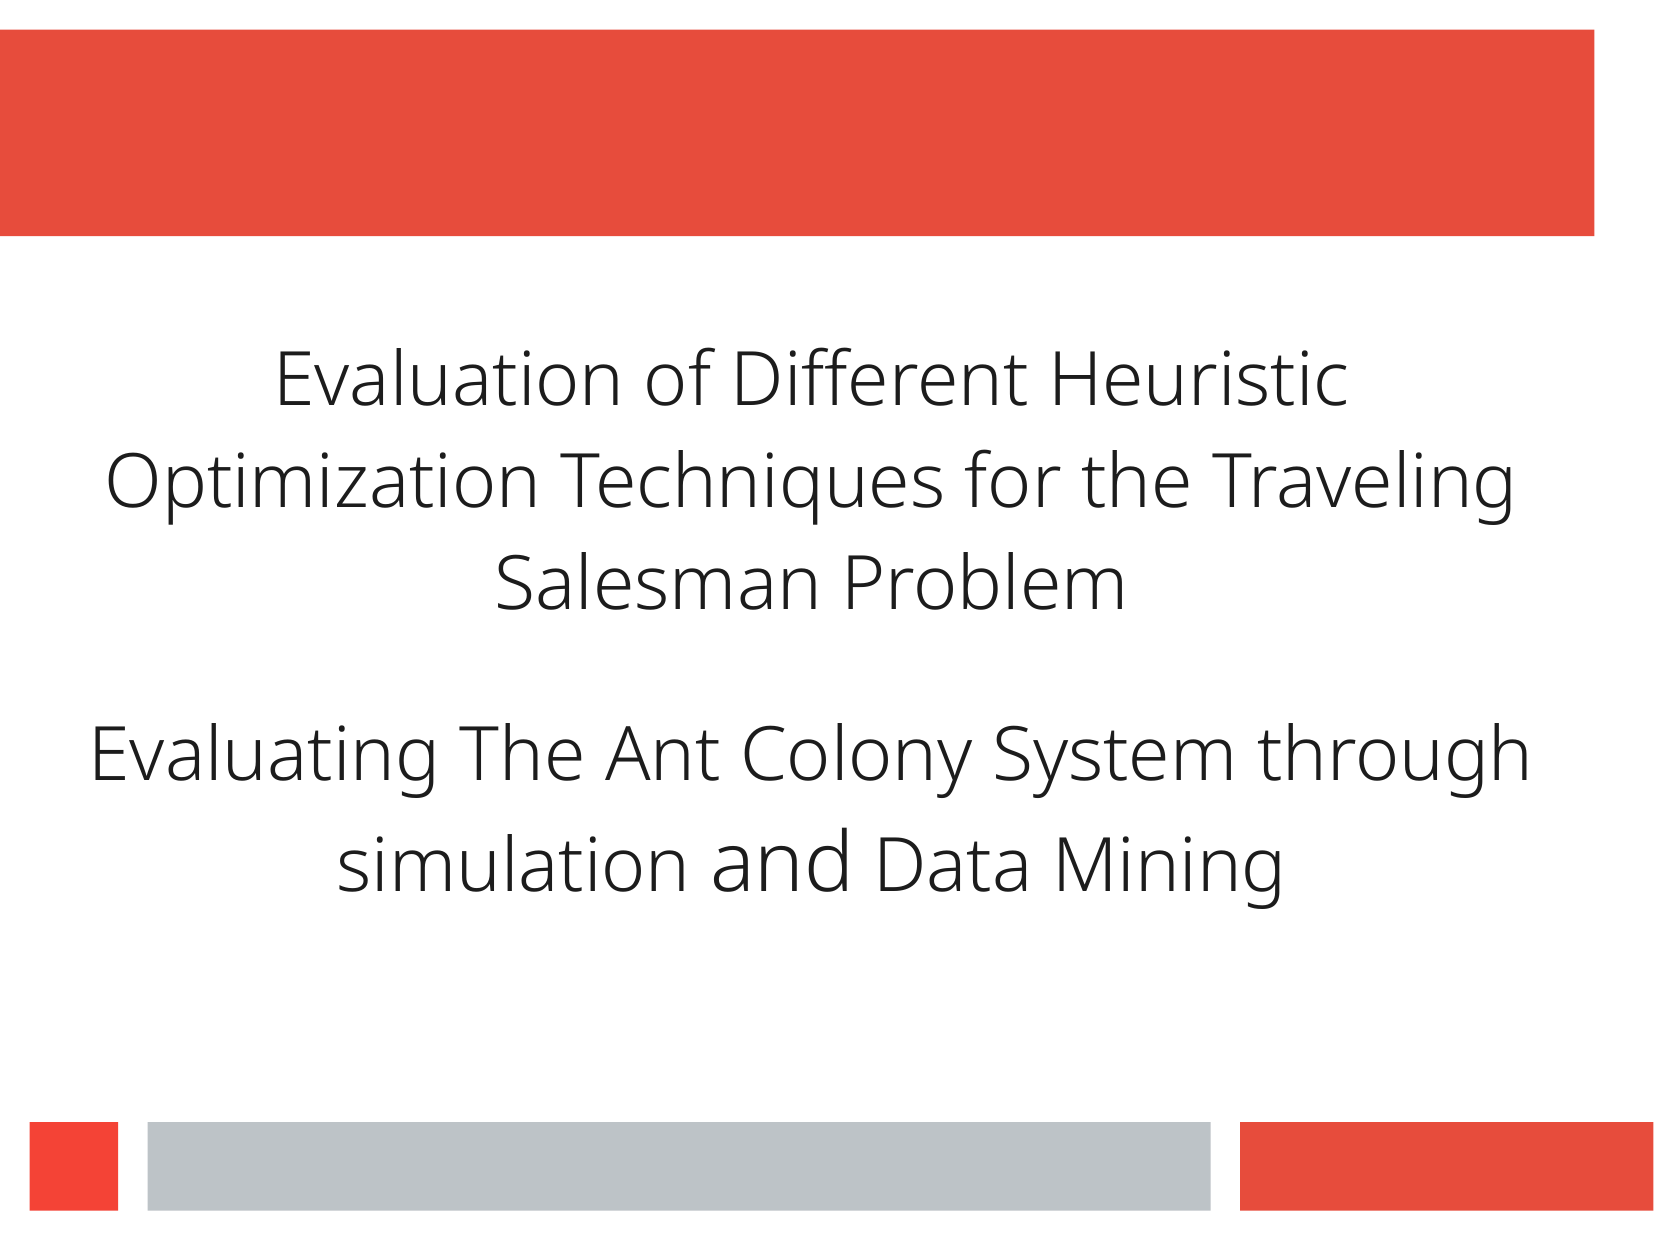

# Evaluation of Different Heuristic Optimization Techniques for the Traveling Salesman Problem
Evaluating The Ant Colony System through simulation and Data Mining